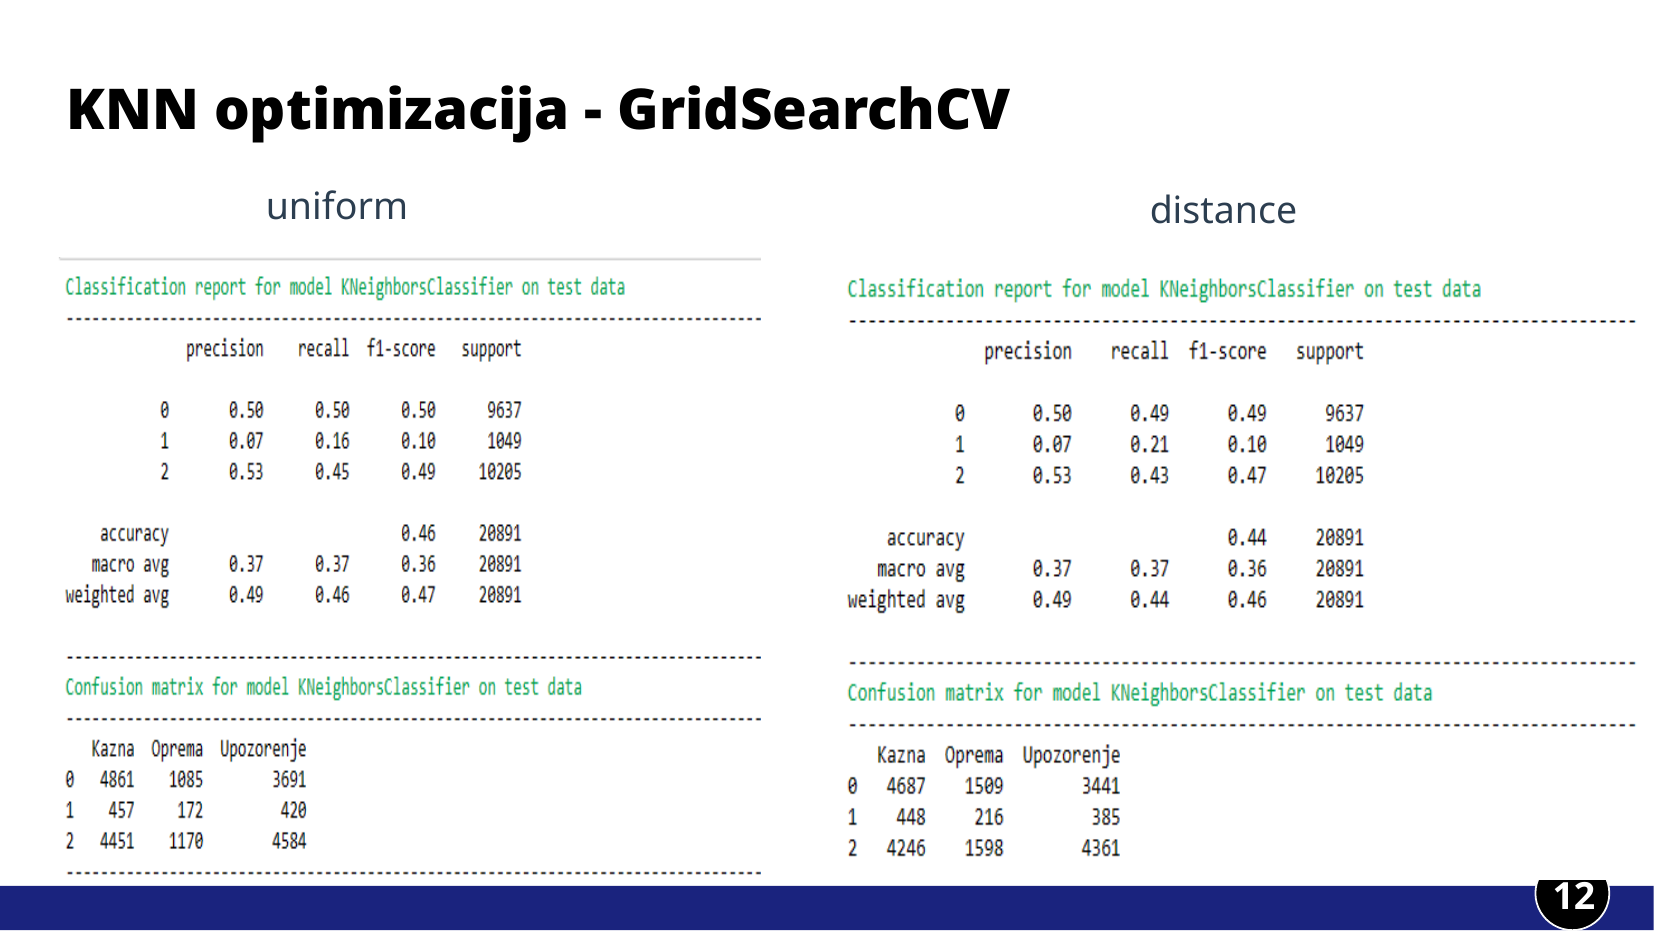

# KNN optimizacija - GridSearchCV
uniform
distance